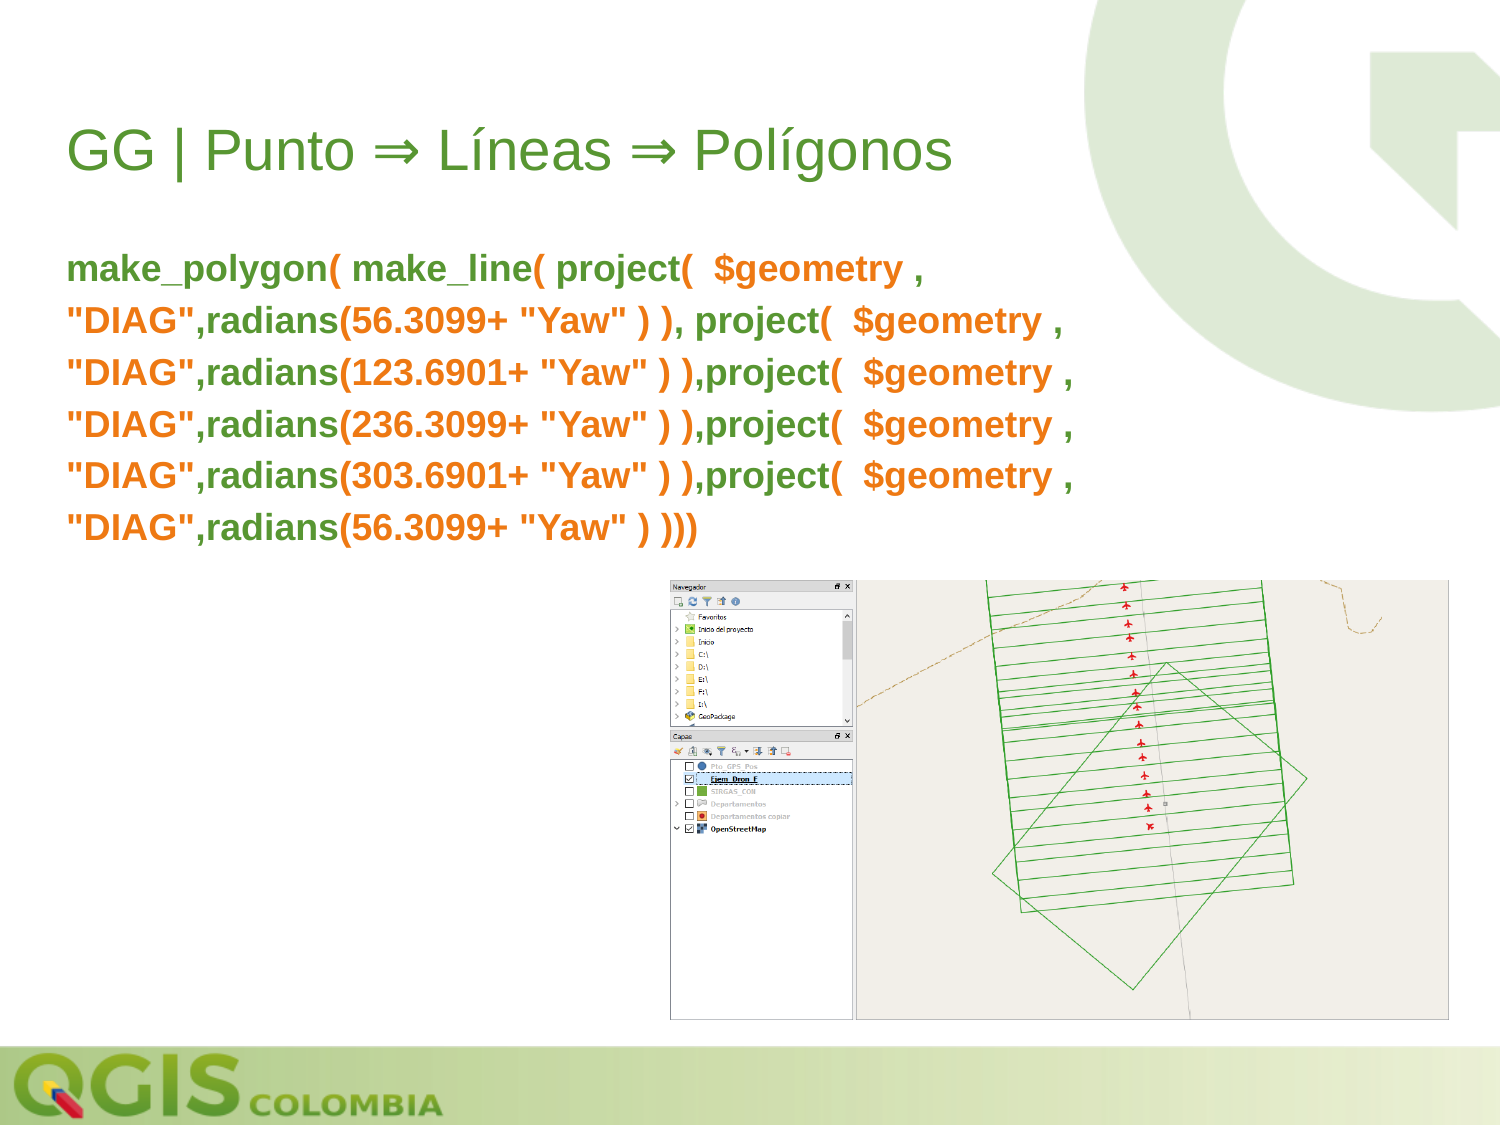

# GG | Punto ⇒ Líneas ⇒ Polígonos
make_polygon( make_line( project( $geometry , "DIAG",radians(56.3099+ "Yaw" ) ), project( $geometry , "DIAG",radians(123.6901+ "Yaw" ) ),project( $geometry , "DIAG",radians(236.3099+ "Yaw" ) ),project( $geometry , "DIAG",radians(303.6901+ "Yaw" ) ),project( $geometry , "DIAG",radians(56.3099+ "Yaw" ) )))